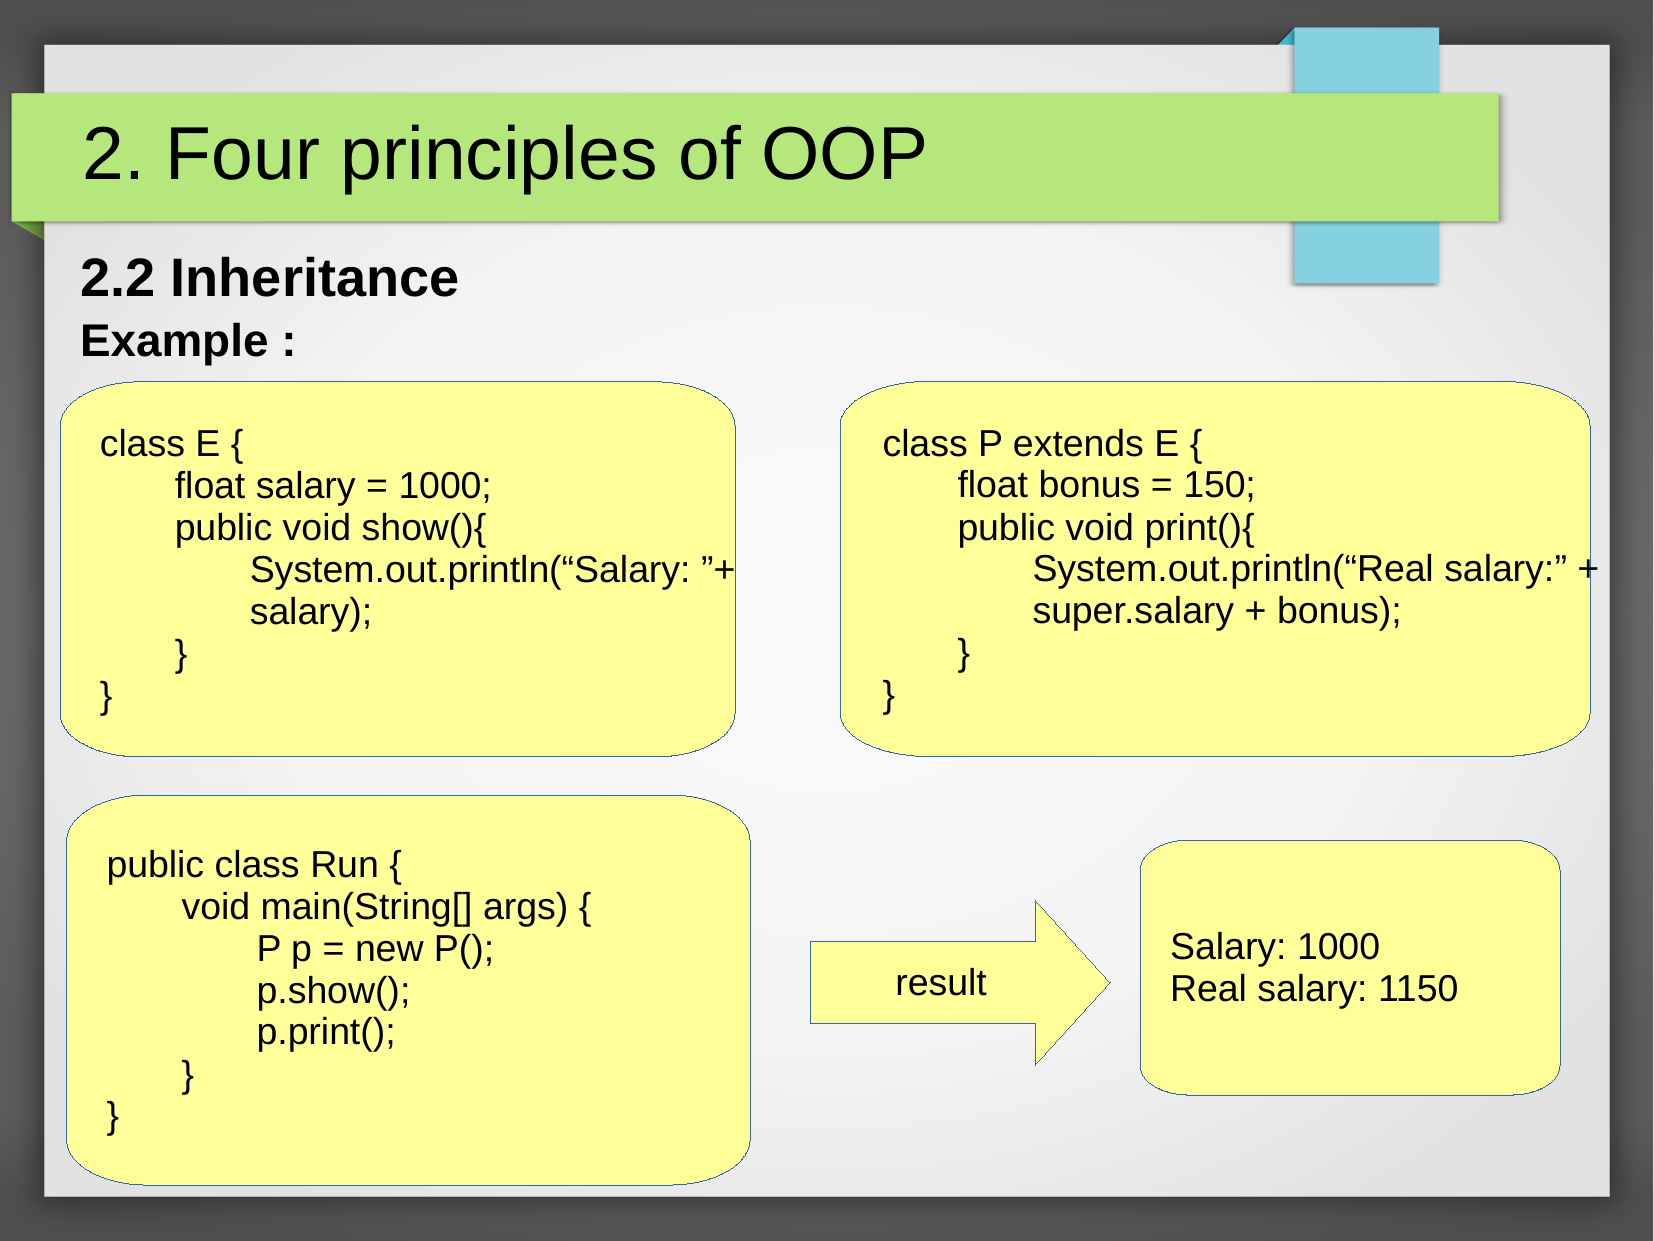

# 2. Four principles of OOP
2.2 Inheritance
 Example :
class P extends E {
	float bonus = 150;
 	public void print(){
		System.out.println(“Real salary:” +
		super.salary + bonus);
	}
}
class E {
	float salary = 1000;
 	public void show(){
		System.out.println(“Salary: ”+
		salary);
	}
}
public class Run {
	void main(String[] args) {
		P p = new P();
		p.show();
		p.print();
	}
}
Salary: 1000
Real salary: 1150
result